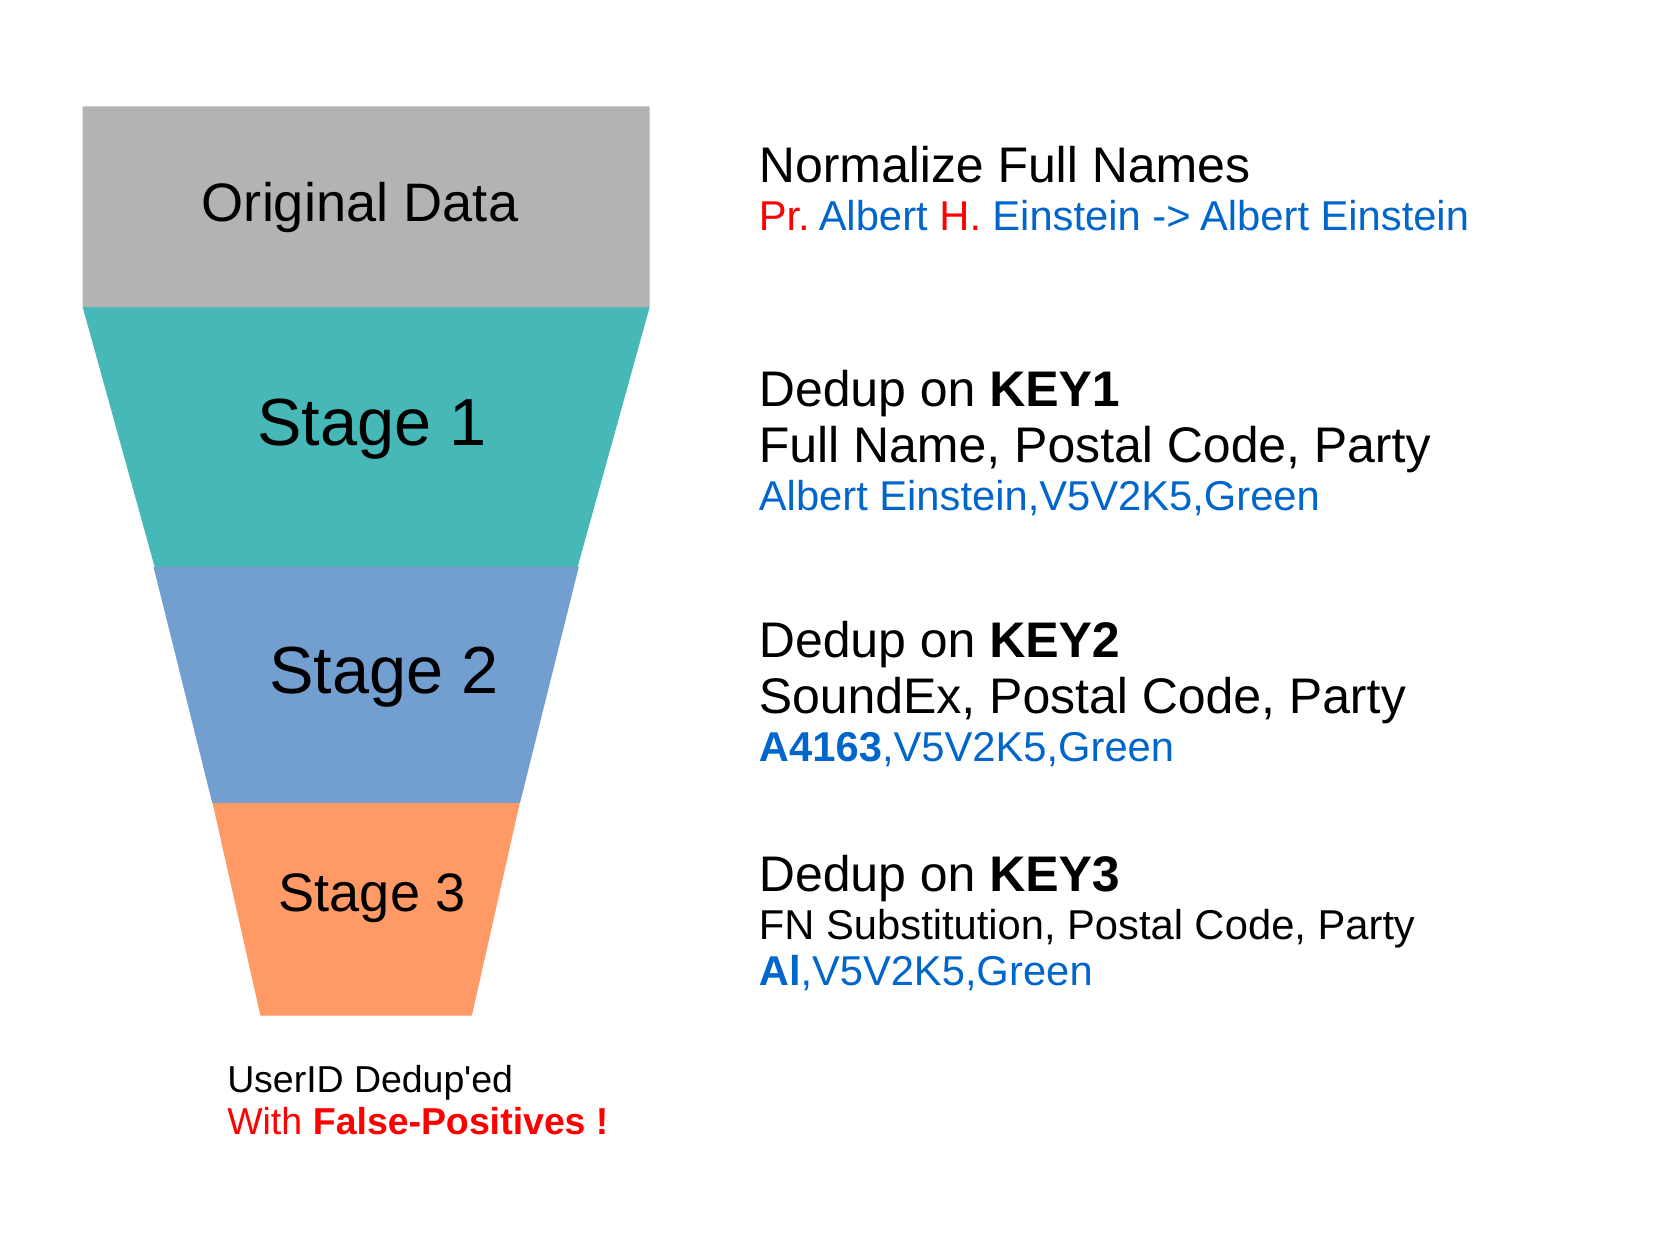

Normalize Full Names
Pr. Albert H. Einstein -> Albert Einstein
Original Data
Dedup on KEY1
Full Name, Postal Code, Party
Albert Einstein,V5V2K5,Green
Stage 1
Dedup on KEY2
SoundEx, Postal Code, Party
A4163,V5V2K5,Green
Stage 2
Dedup on KEY3
FN Substitution, Postal Code, Party
Al,V5V2K5,Green
Stage 3
UserID Dedup'ed
With False-Positives !